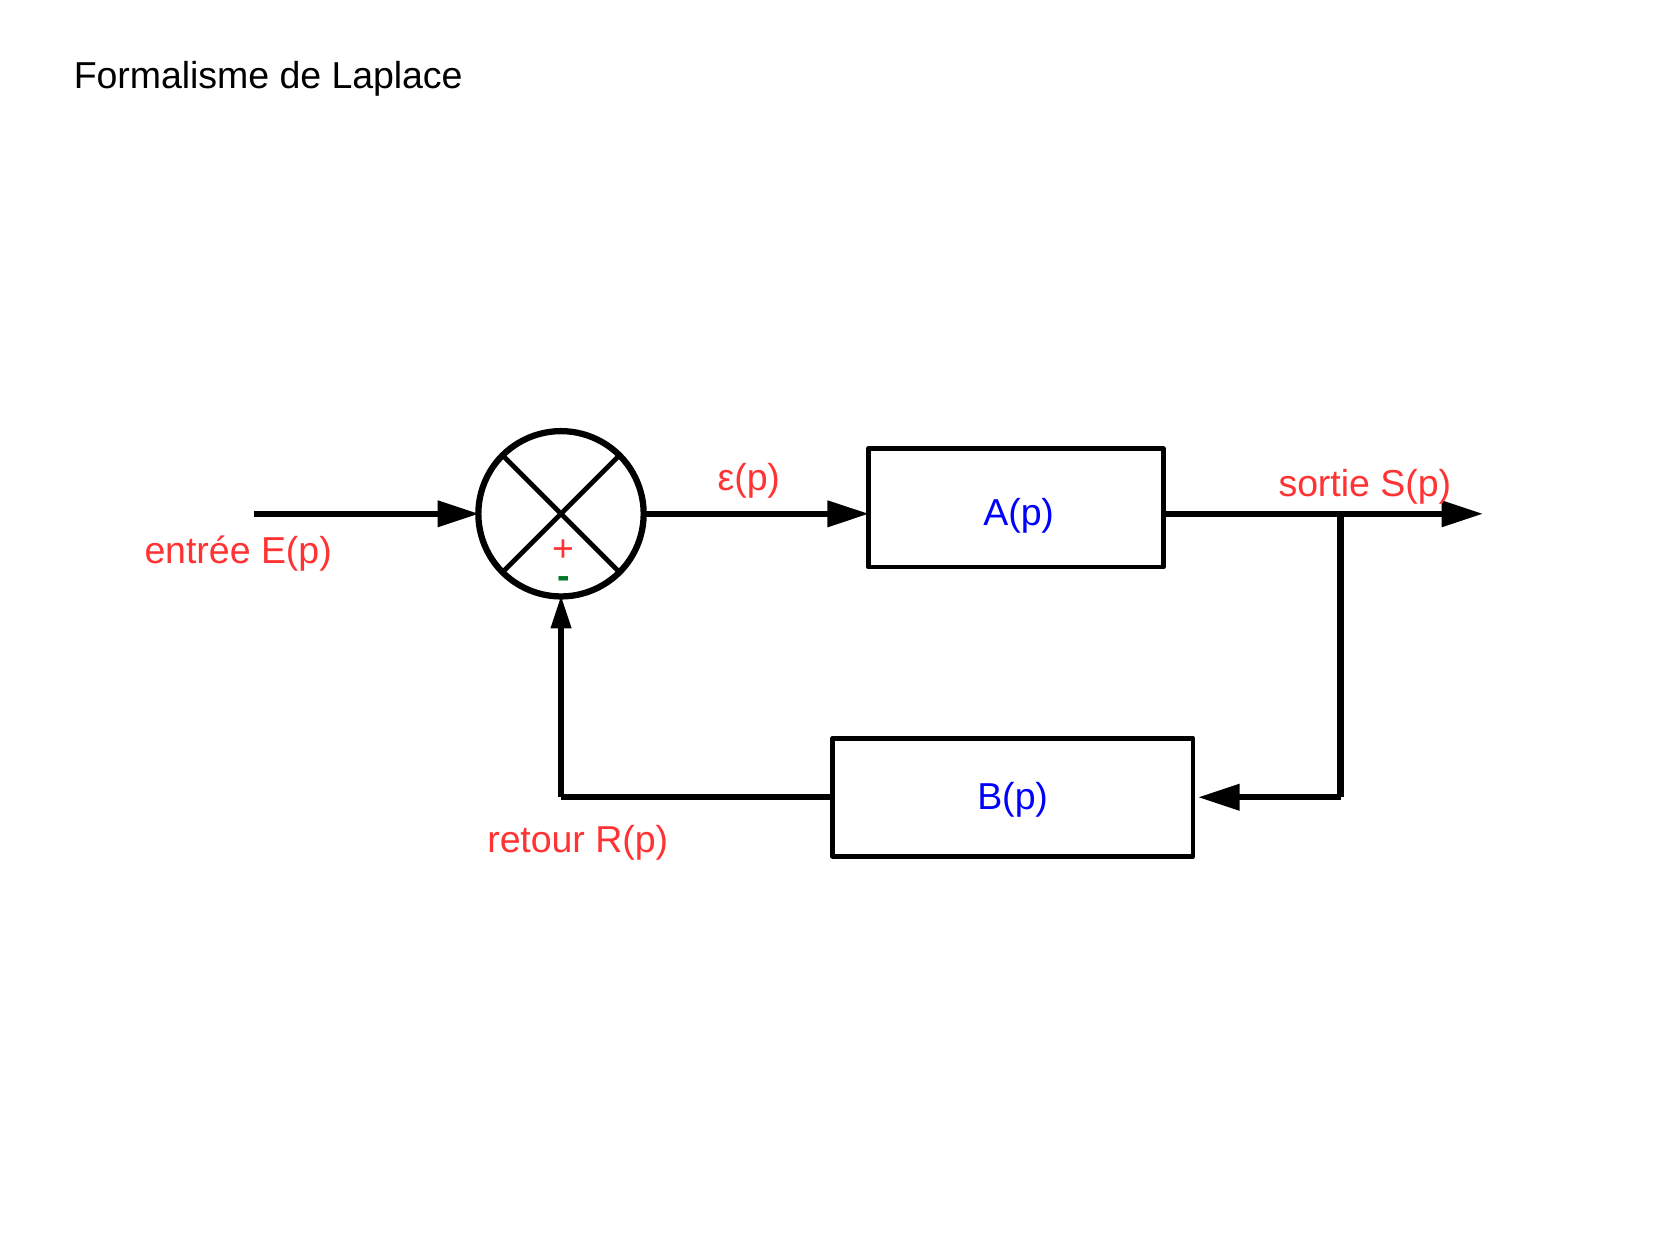

Formalisme de Laplace
ε(p)
sortie S(p)
A(p)
+
entrée E(p)
-
B(p)
retour R(p)